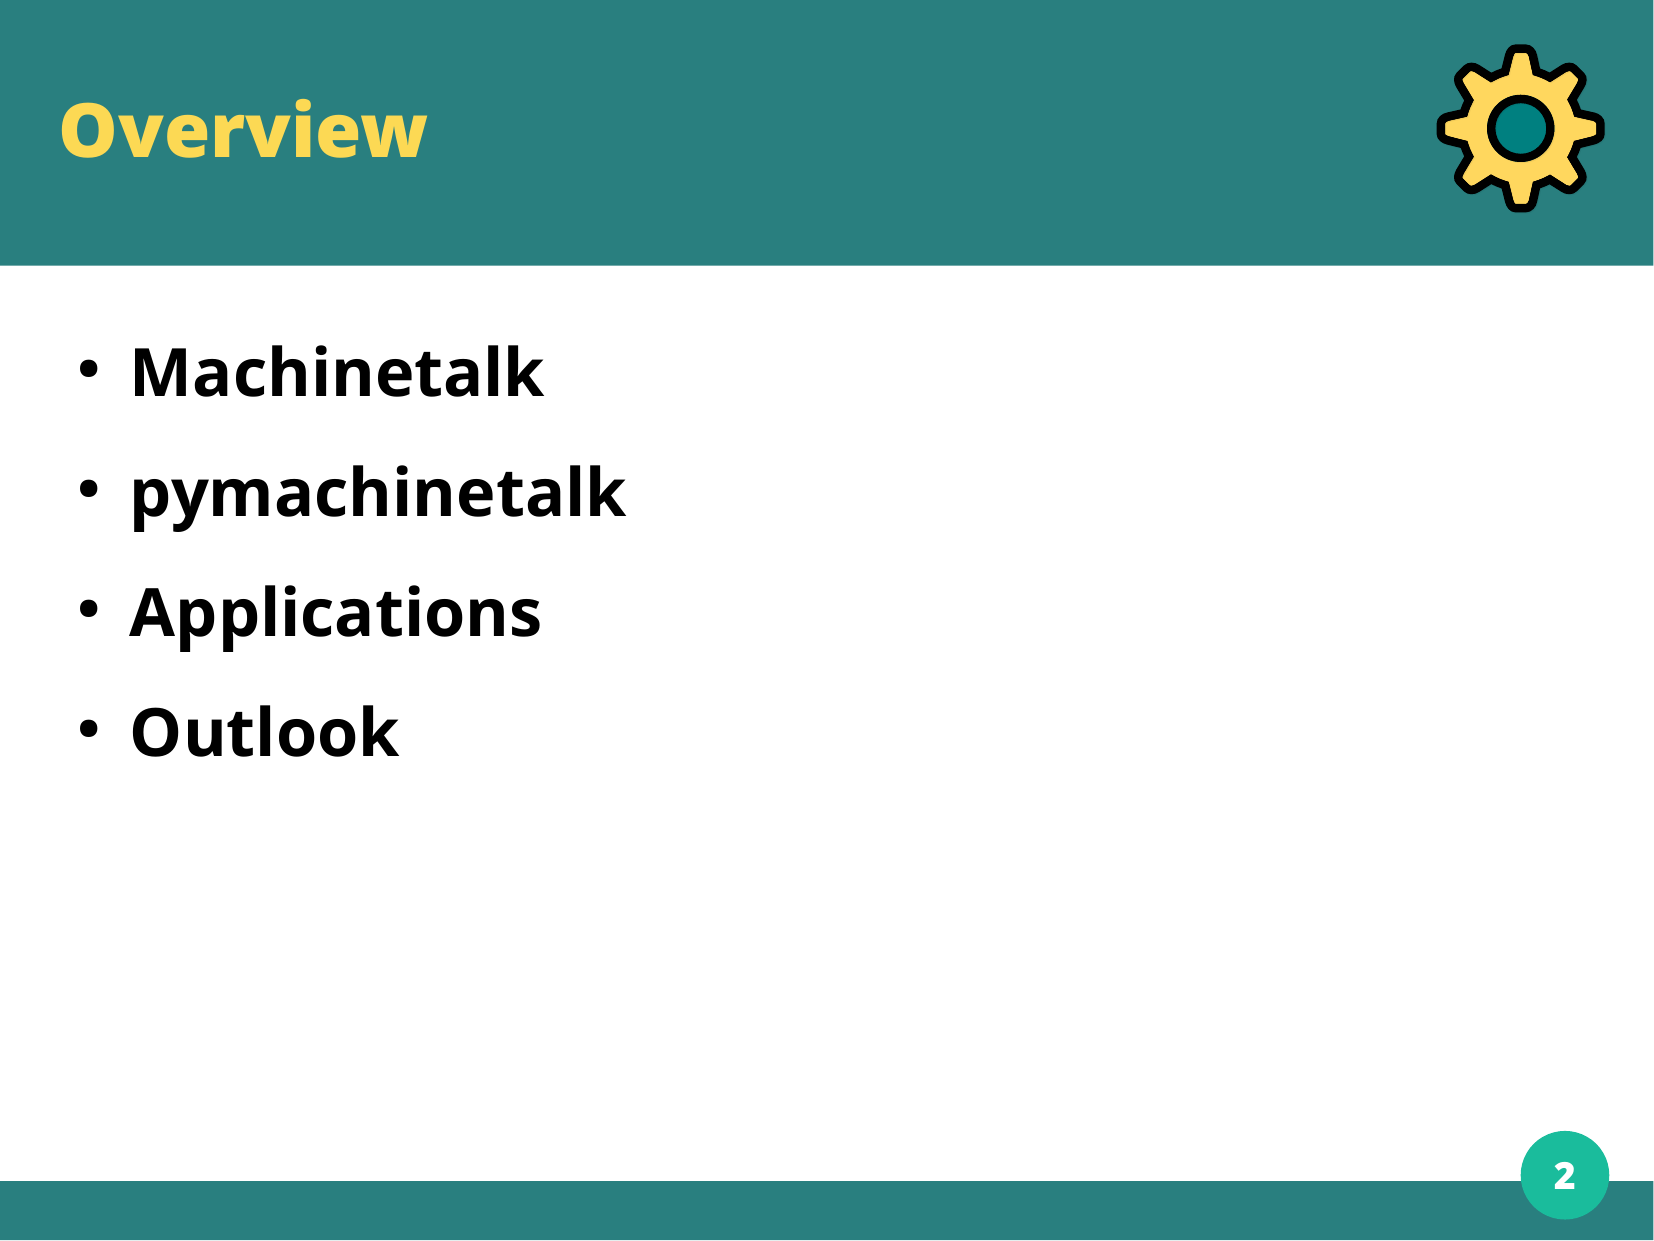

# Overview
Machinetalk
pymachinetalk
Applications
Outlook
2